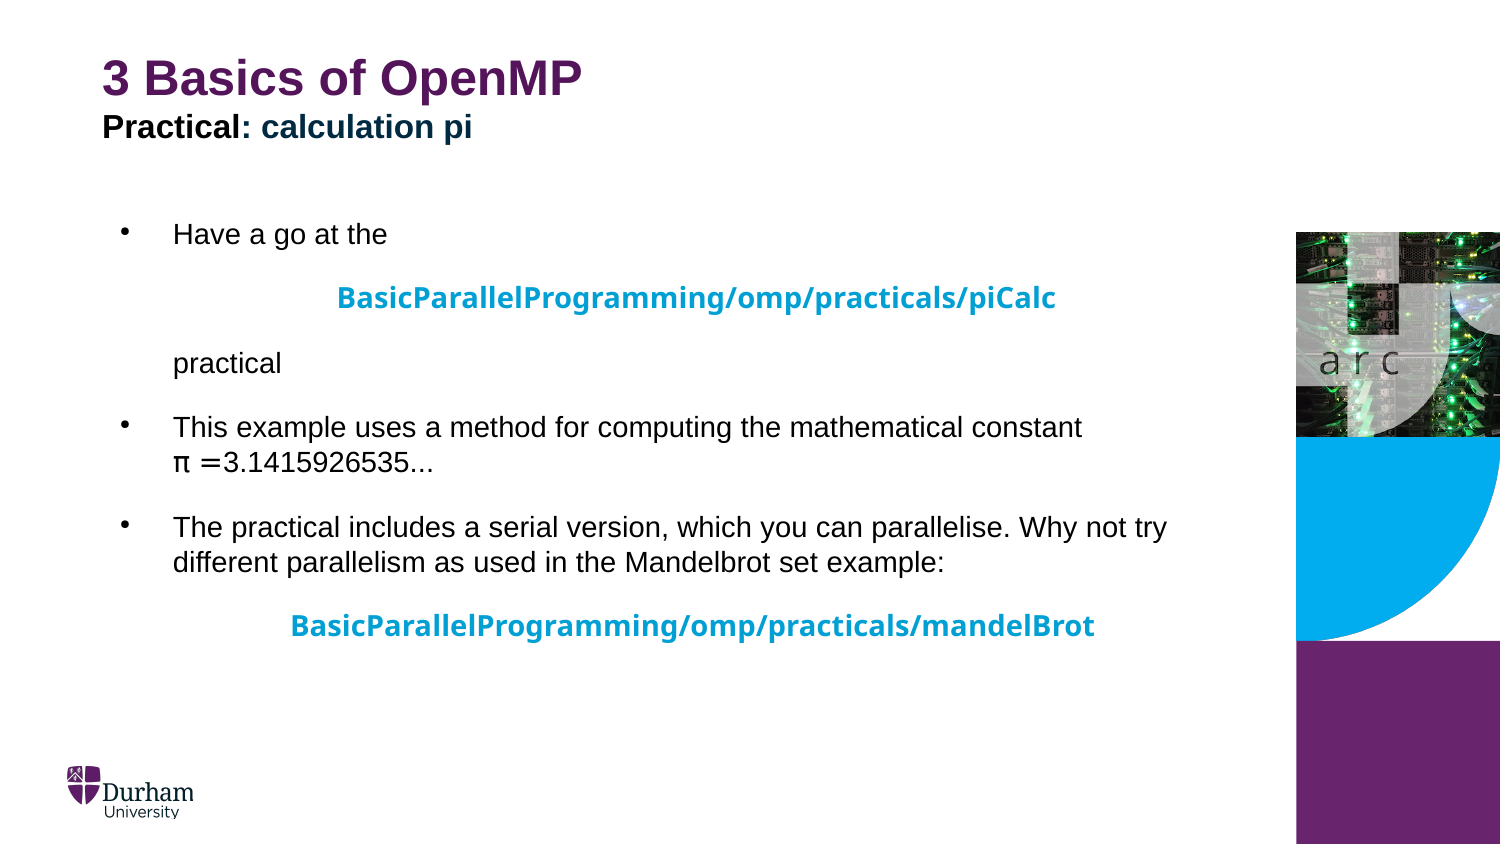

# 3 Basics of OpenMP Practical: calculation pi
Have a go at the
 BasicParallelProgramming/omp/practicals/piCalc
practical
This example uses a method for computing the mathematical constant π =3.1415926535...
The practical includes a serial version, which you can parallelise. Why not try different parallelism as used in the Mandelbrot set example:
BasicParallelProgramming/omp/practicals/mandelBrot